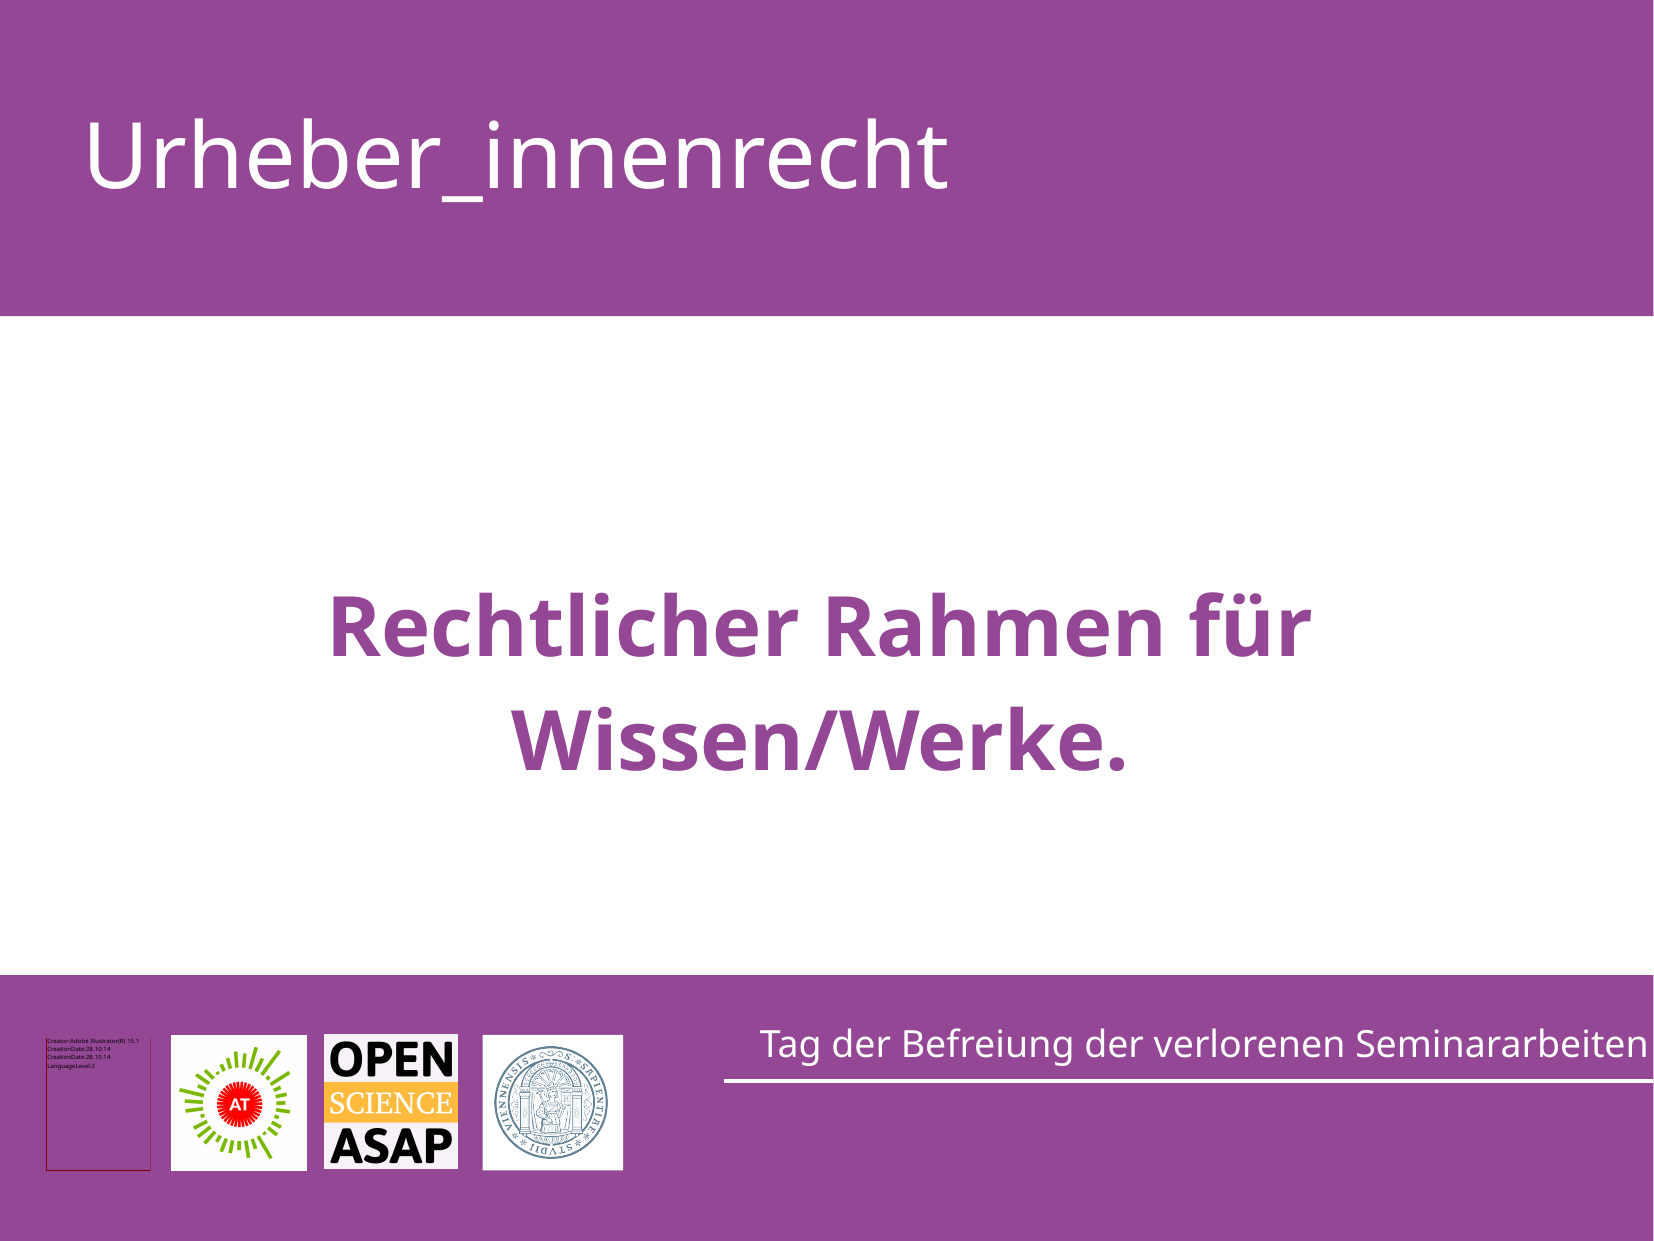

#
Urheber_innenrecht
Rechtlicher Rahmen für Wissen/Werke.
Tag der Befreiung der verlorenen Seminararbeiten